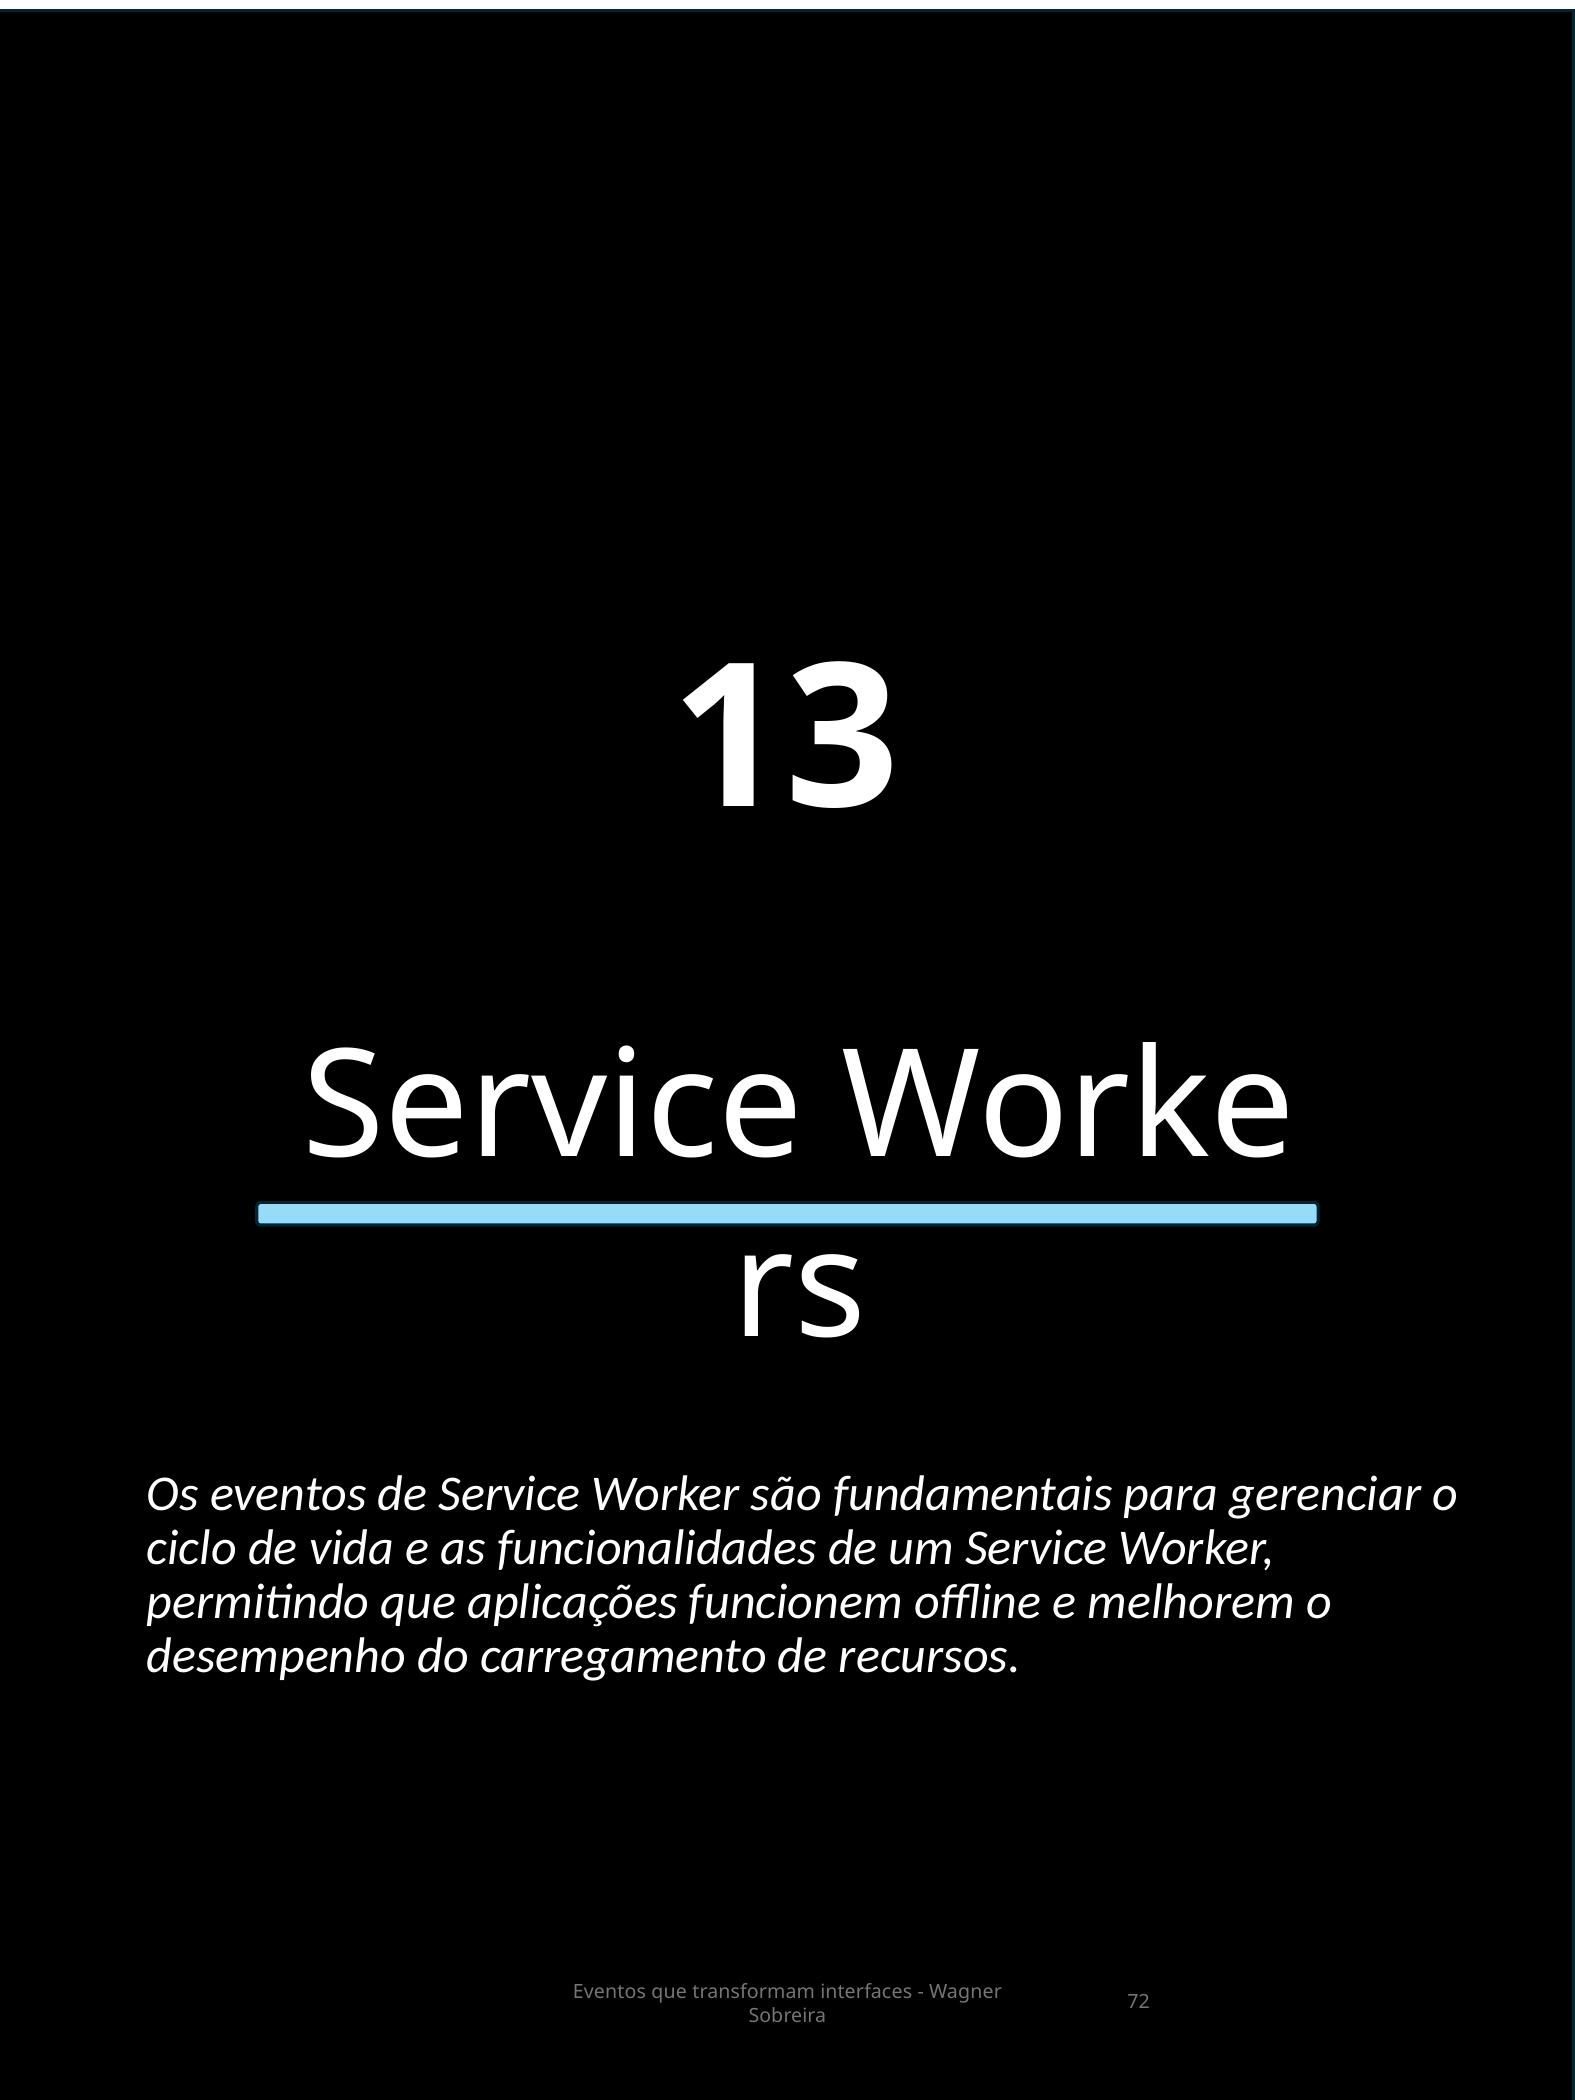

13
Service Workers
Os eventos de Service Worker são fundamentais para gerenciar o ciclo de vida e as funcionalidades de um Service Worker, permitindo que aplicações funcionem offline e melhorem o desempenho do carregamento de recursos.
Eventos que transformam interfaces - Wagner Sobreira